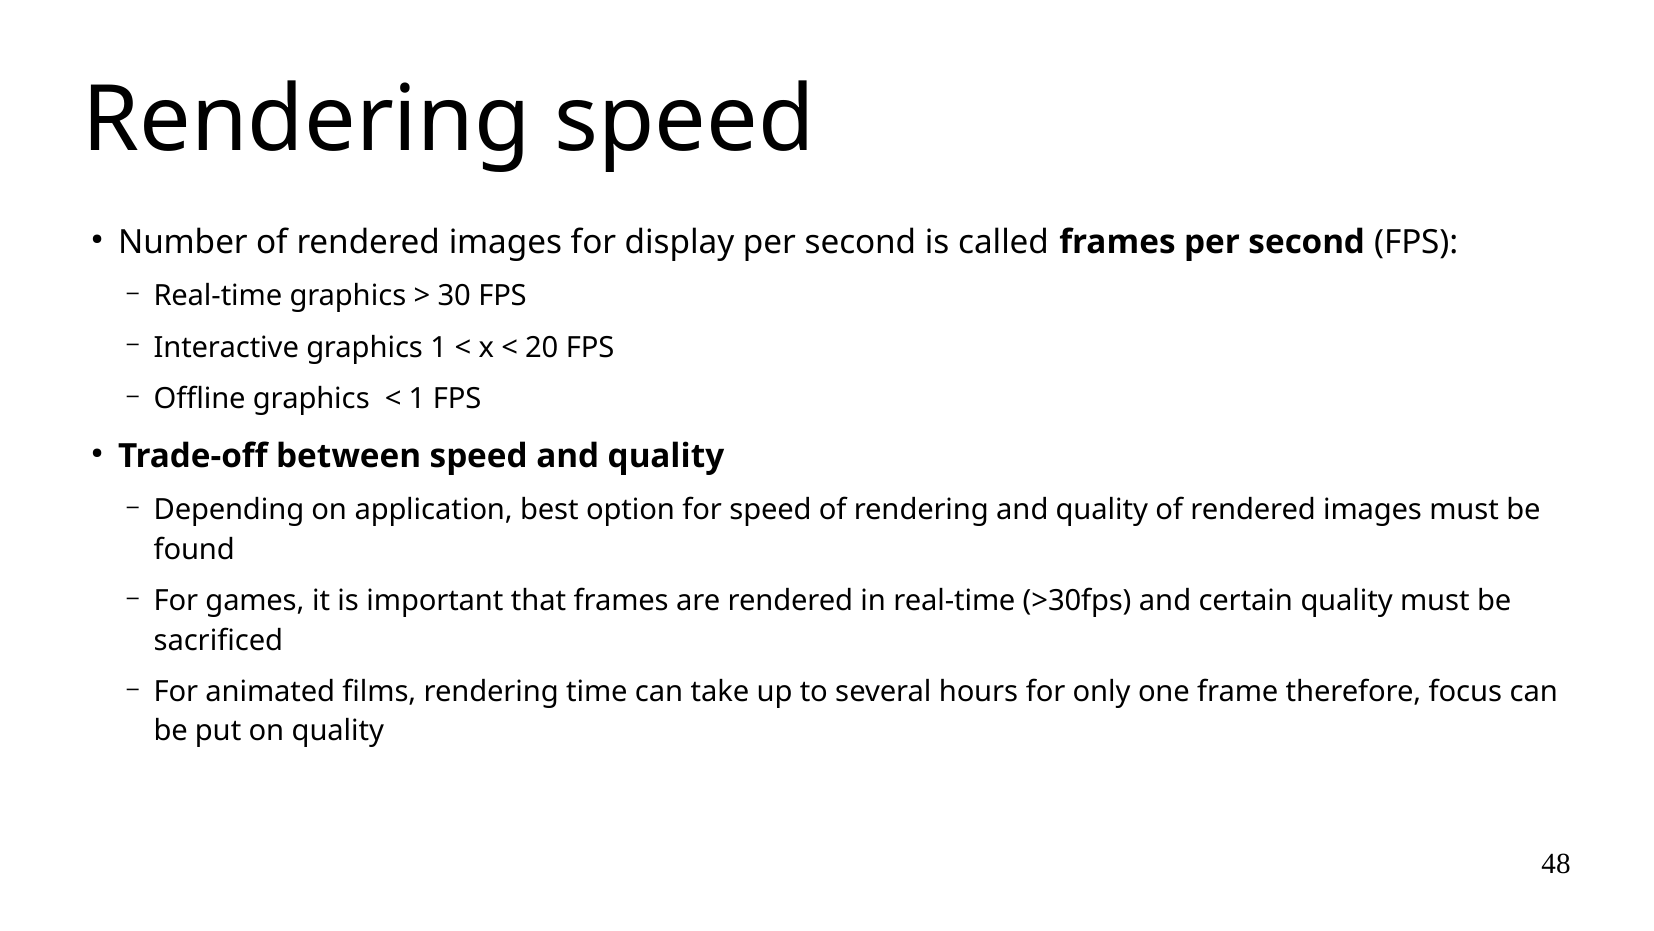

# Rendering speed
Number of rendered images for display per second is called frames per second (FPS):
Real-time graphics > 30 FPS
Interactive graphics 1 < x < 20 FPS
Offline graphics < 1 FPS
Trade-off between speed and quality
Depending on application, best option for speed of rendering and quality of rendered images must be found
For games, it is important that frames are rendered in real-time (>30fps) and certain quality must be sacrificed
For animated films, rendering time can take up to several hours for only one frame therefore, focus can be put on quality
48